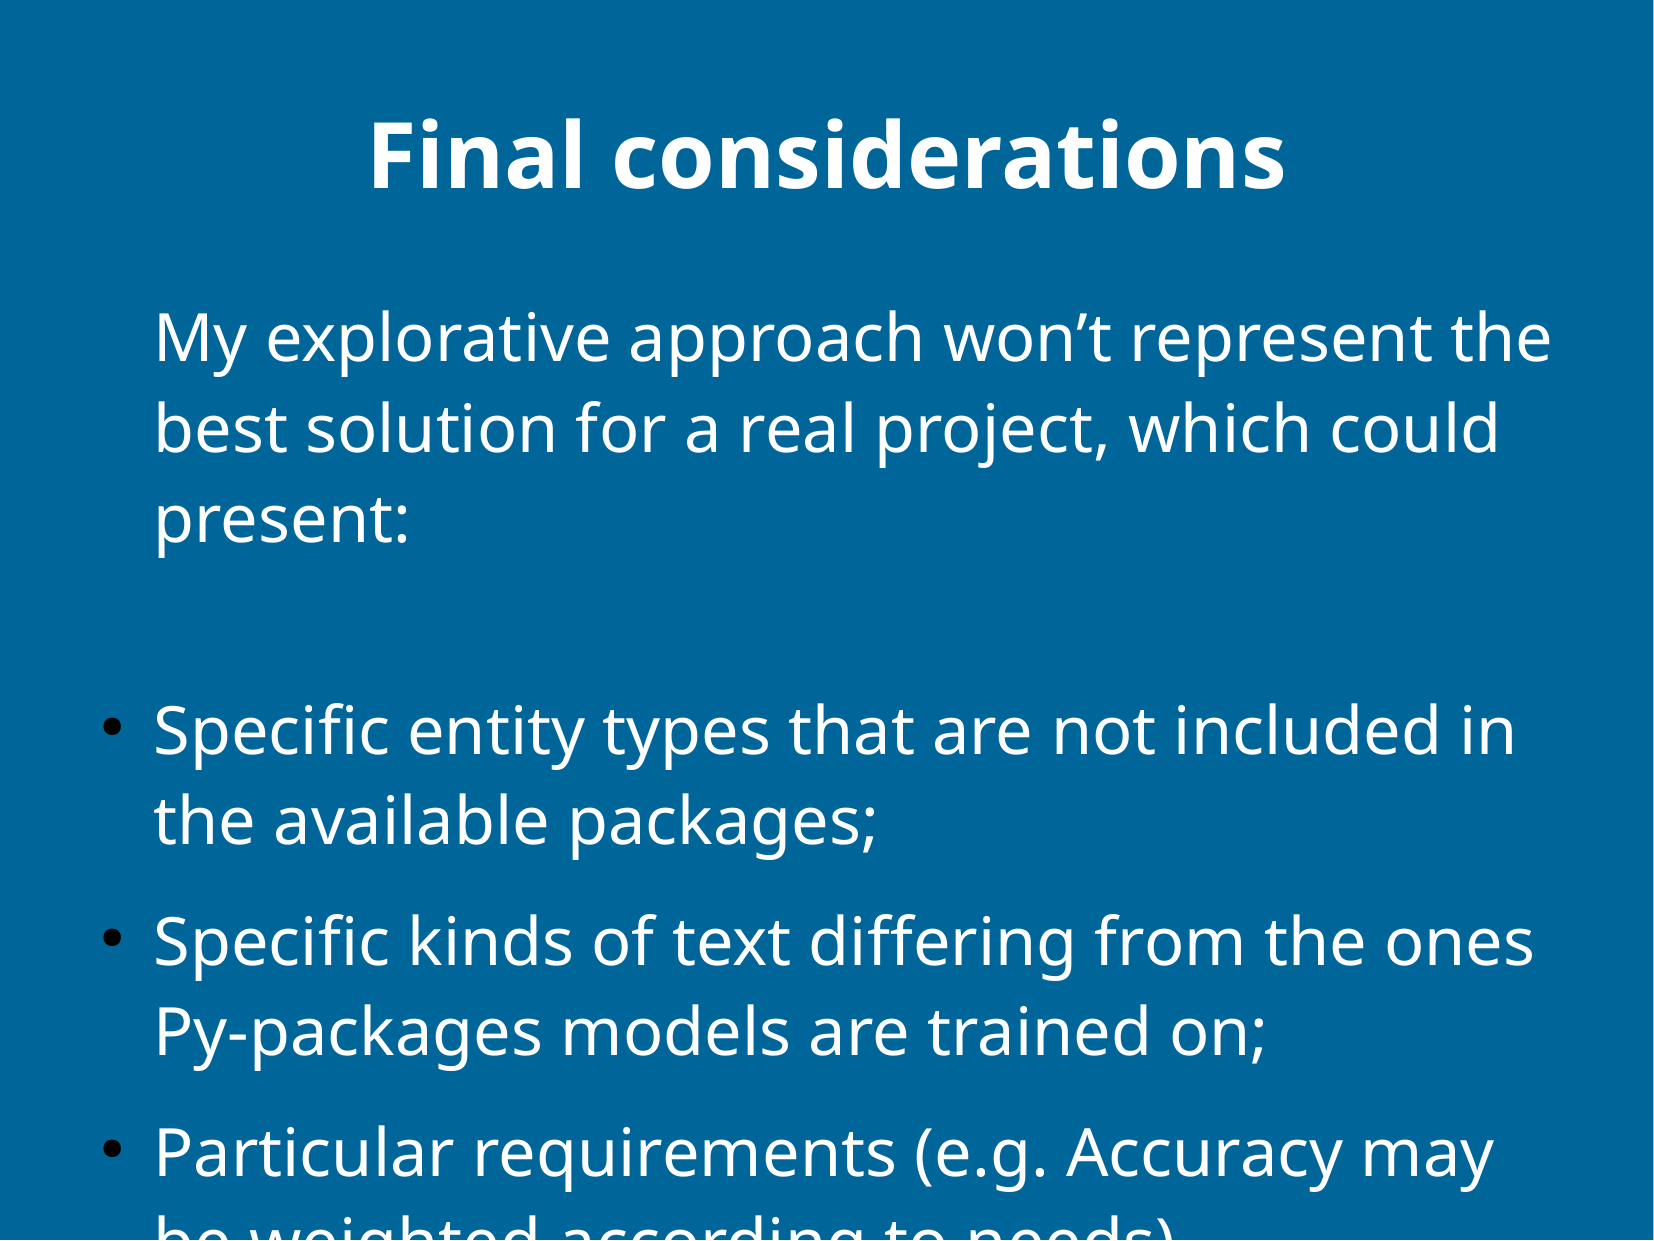

# Final considerations
My explorative approach won’t represent the best solution for a real project, which could present:
Specific entity types that are not included in the available packages;
Specific kinds of text differing from the ones Py-packages models are trained on;
Particular requirements (e.g. Accuracy may be weighted according to needs)